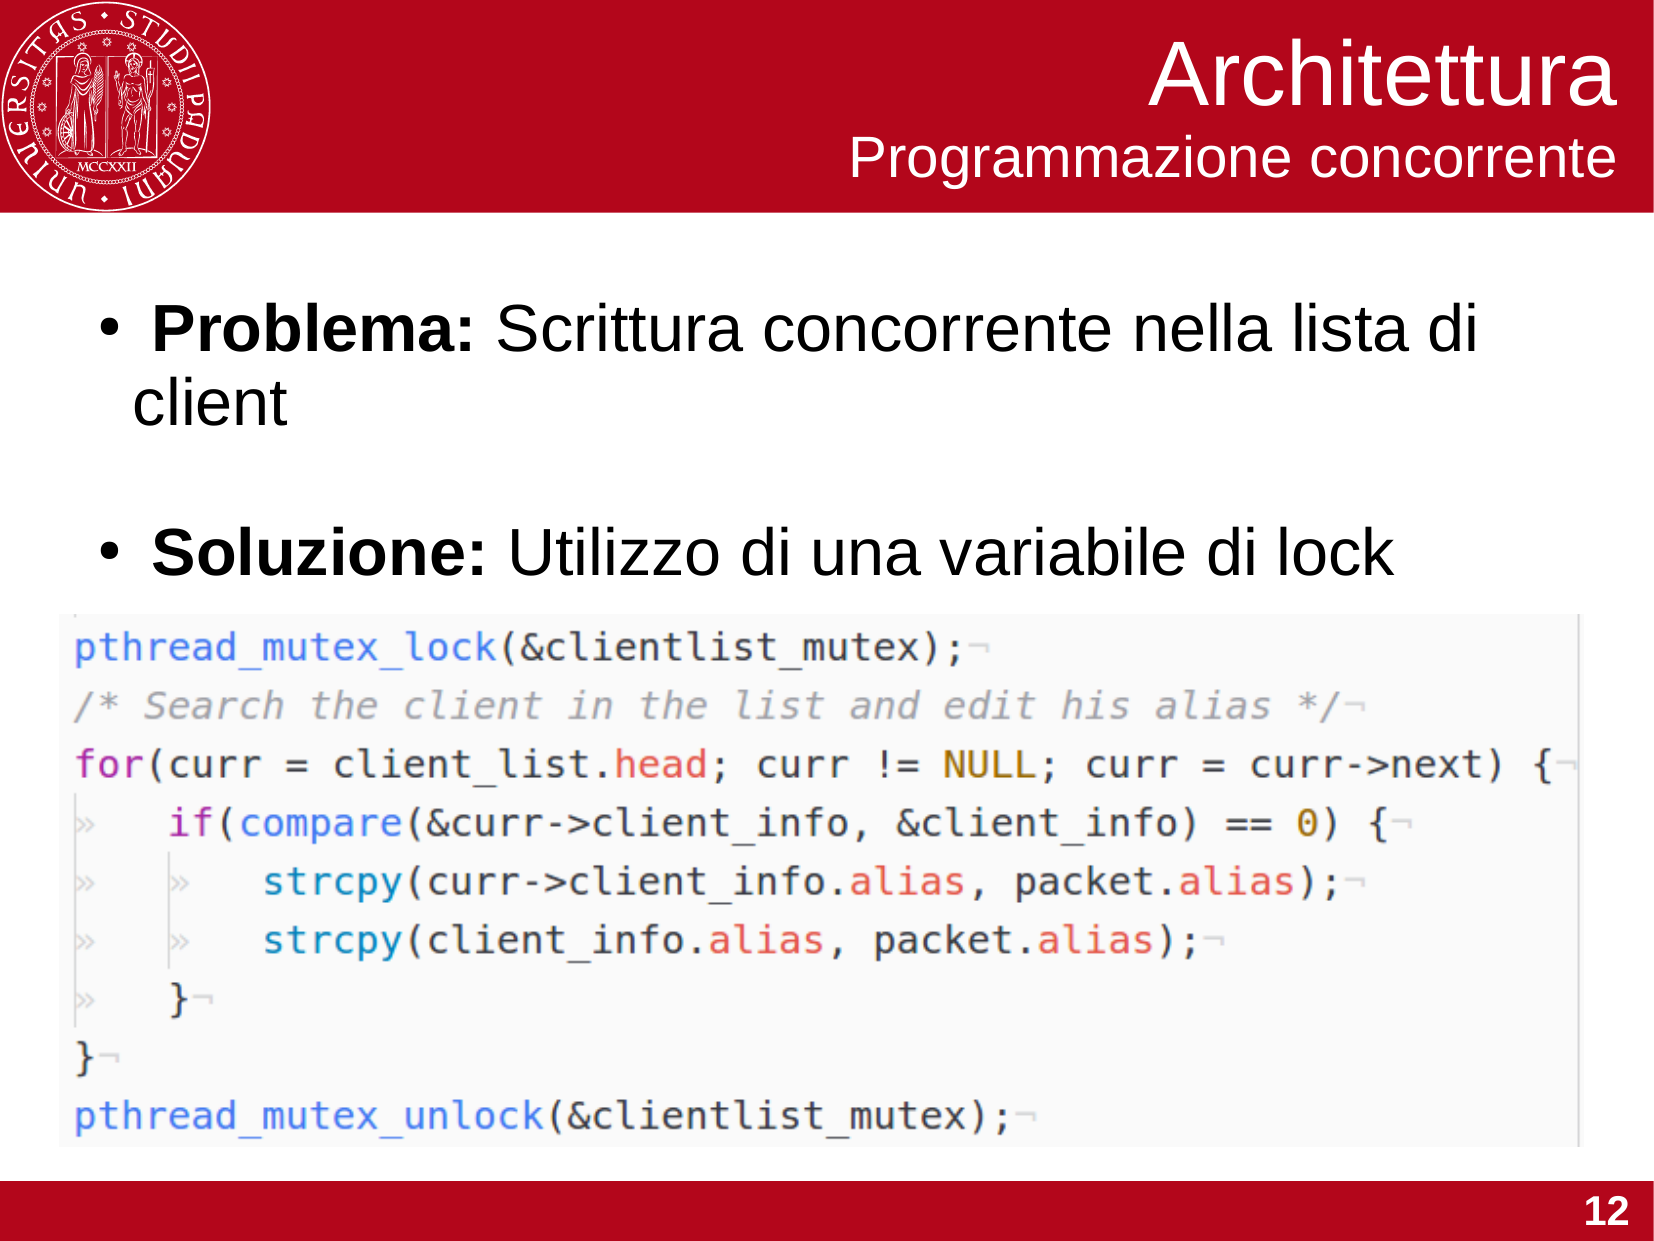

# Architettura Programmazione concorrente
 Problema: Scrittura concorrente nella lista di client
 Soluzione: Utilizzo di una variabile di lock
12